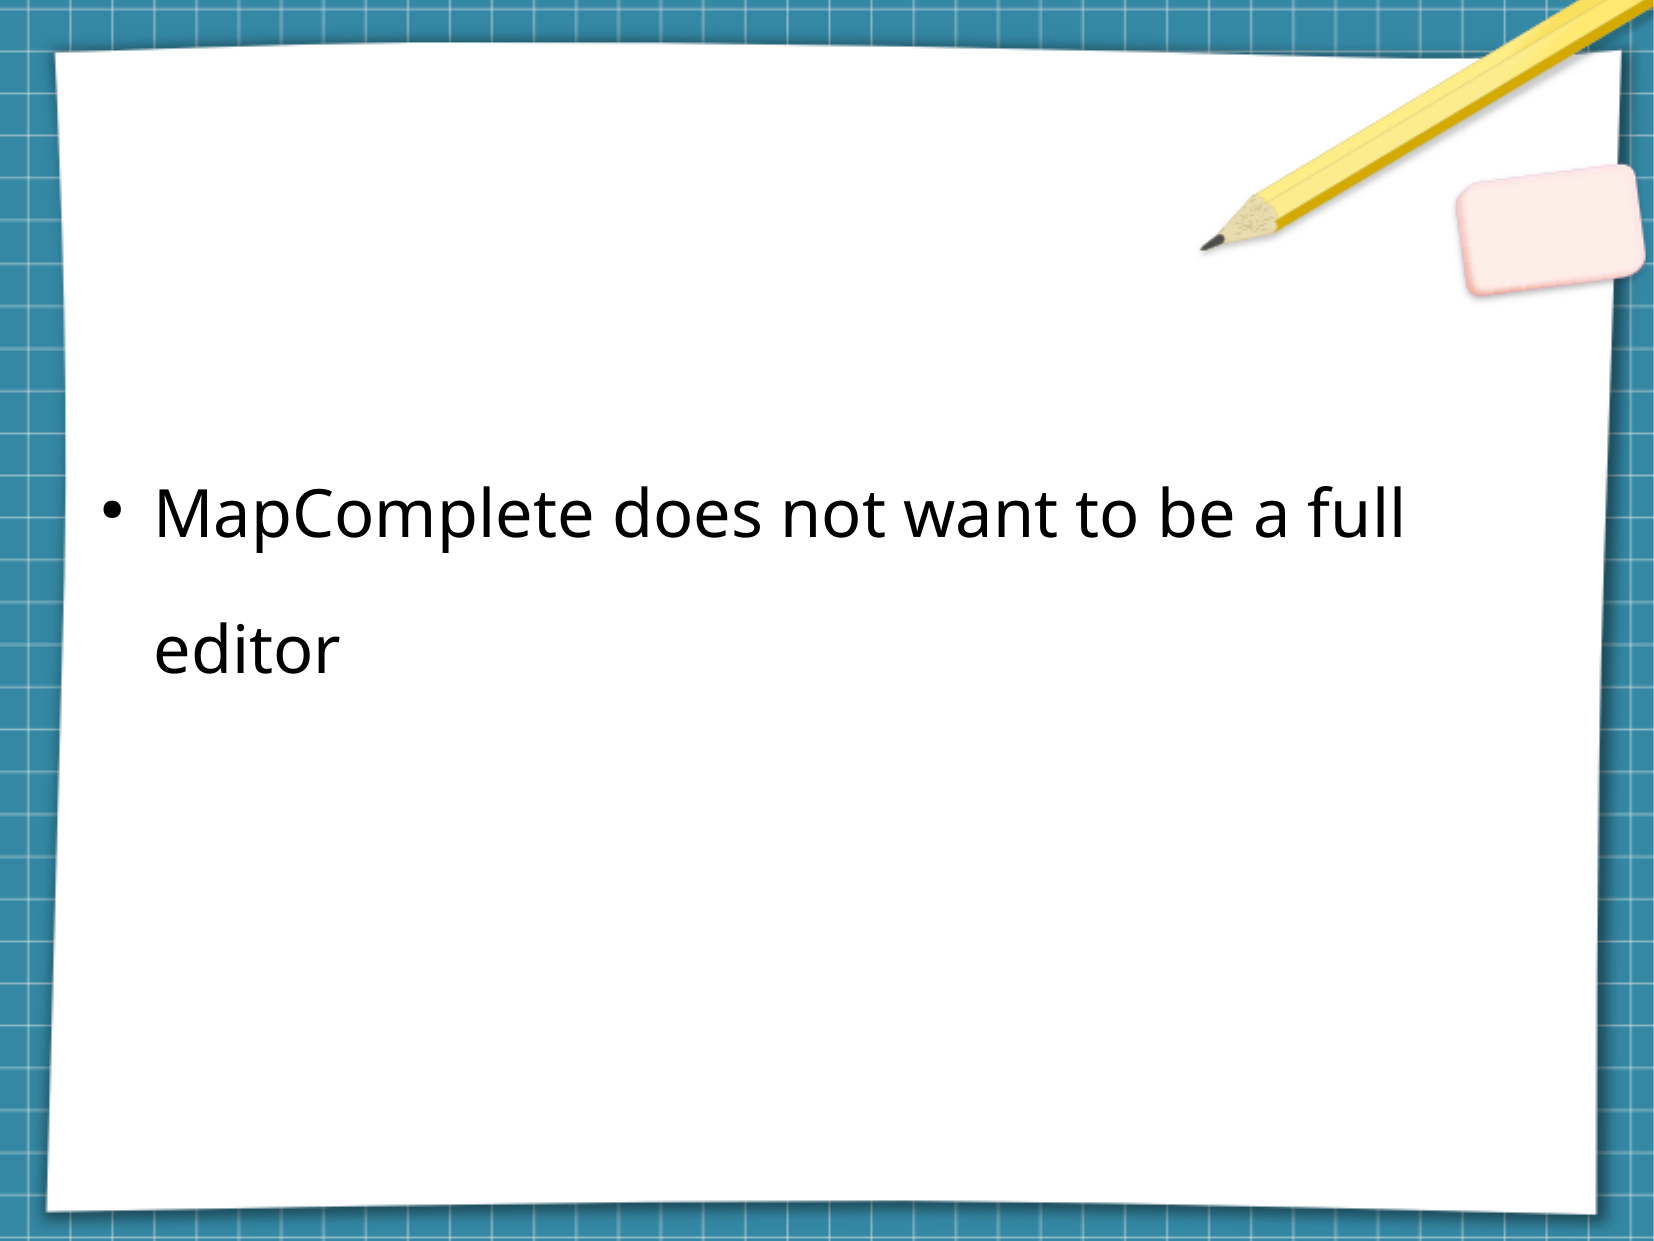

# MapComplete does not want to be a full editor